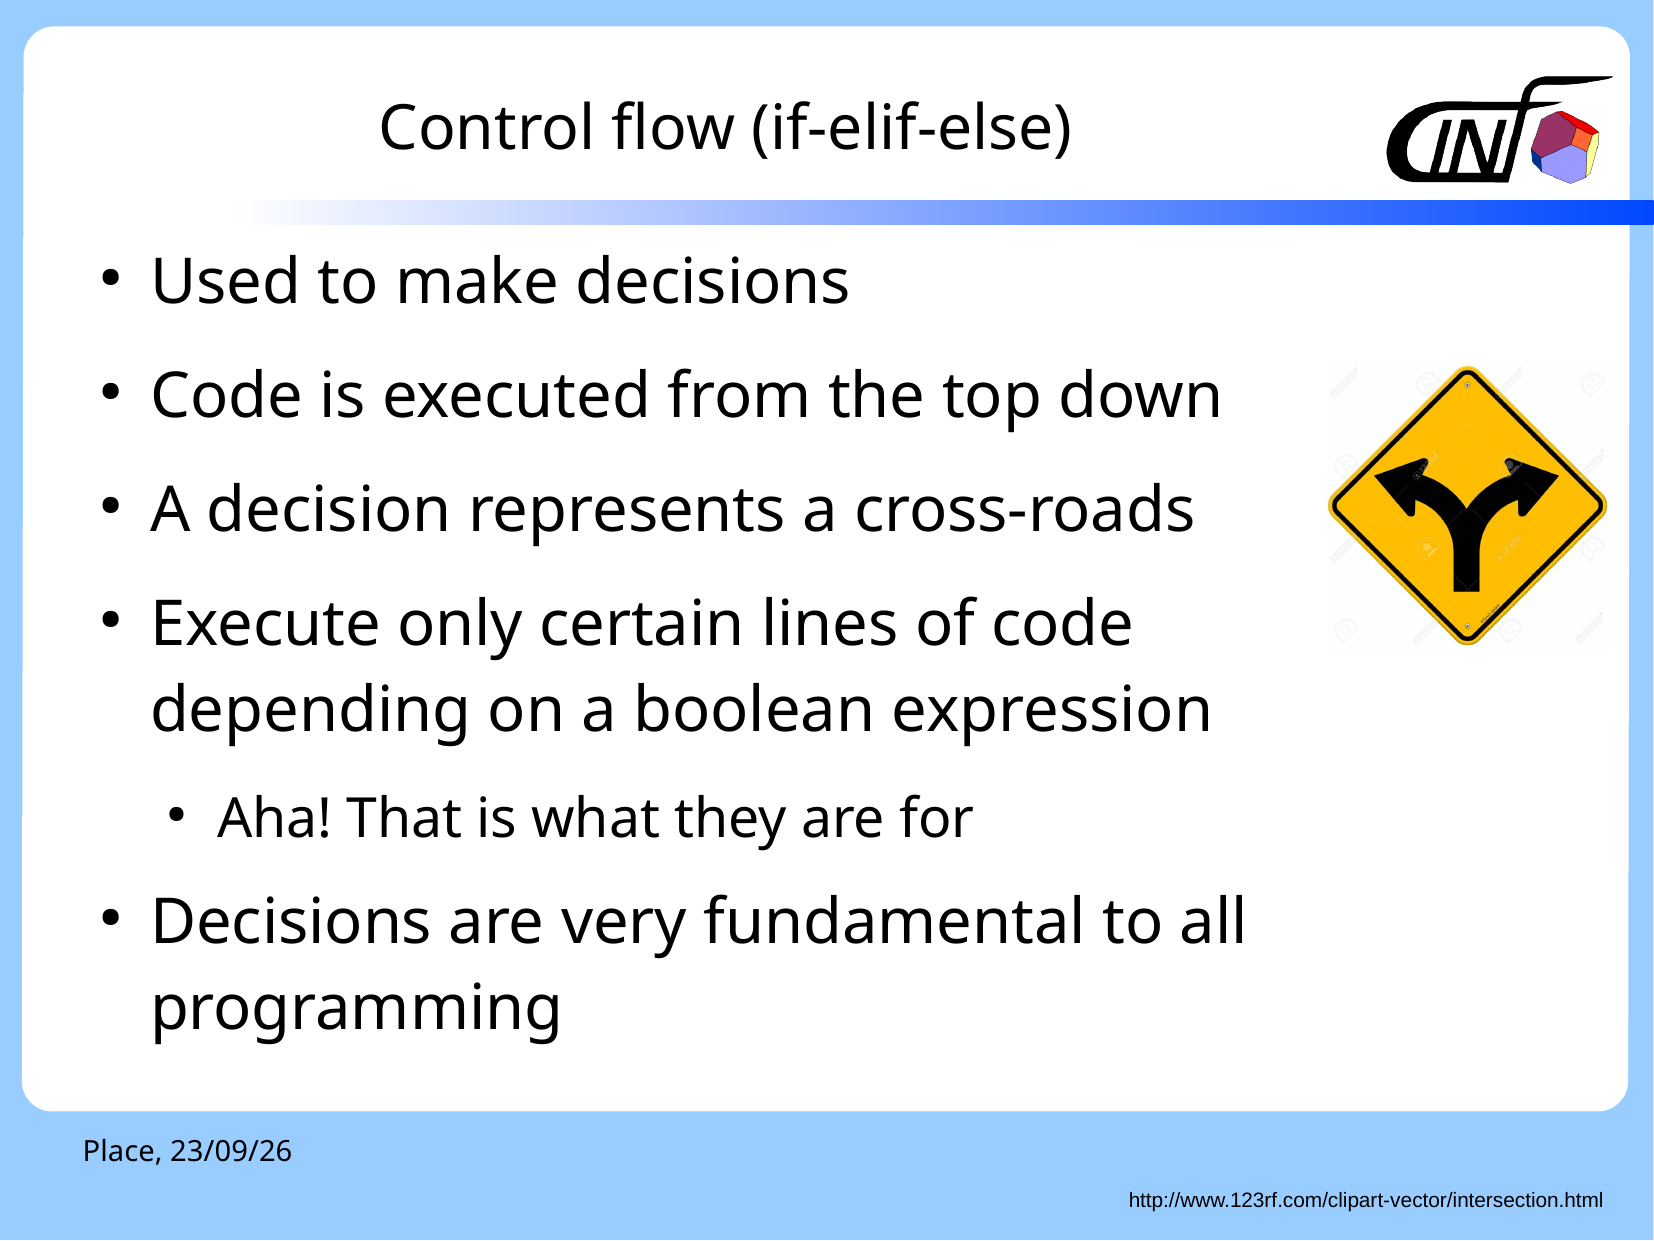

# Control flow (if-elif-else)
Used to make decisions
Code is executed from the top down
A decision represents a cross-roads
Execute only certain lines of code depending on a boolean expression
Aha! That is what they are for
Decisions are very fundamental to all programming
http://www.123rf.com/clipart-vector/intersection.html